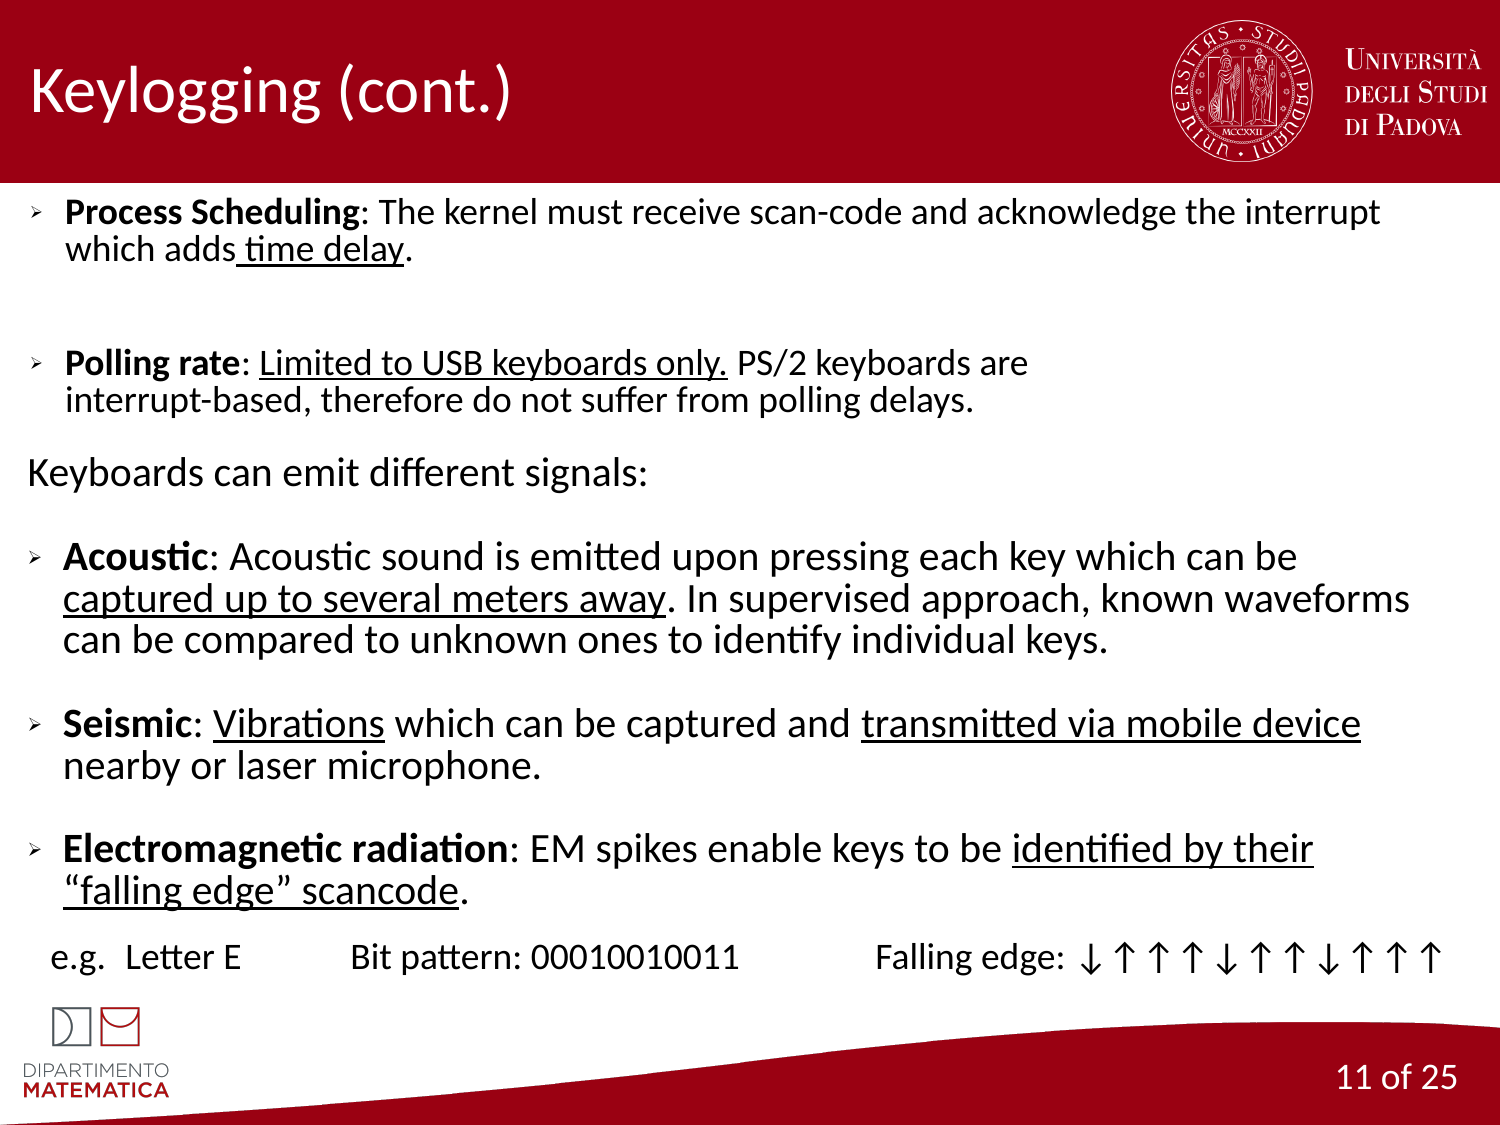

# Keylogging (cont.)
Process Scheduling: The kernel must receive scan-code and acknowledge the interrupt which adds time delay.
Polling rate: Limited to USB keyboards only. PS/2 keyboards are
interrupt-based, therefore do not suffer from polling delays.
Keyboards can emit different signals:
Acoustic: Acoustic sound is emitted upon pressing each key which can be captured up to several meters away. In supervised approach, known waveforms can be compared to unknown ones to identify individual keys.
Seismic: Vibrations which can be captured and transmitted via mobile device nearby or laser microphone.
Electromagnetic radiation: EM spikes enable keys to be identified by their “falling edge” scancode.
e.g. 	Letter E 		Bit pattern: 00010010011 		Falling edge: ↓↑↑↑↓↑↑↓↑↑↑
 of 25